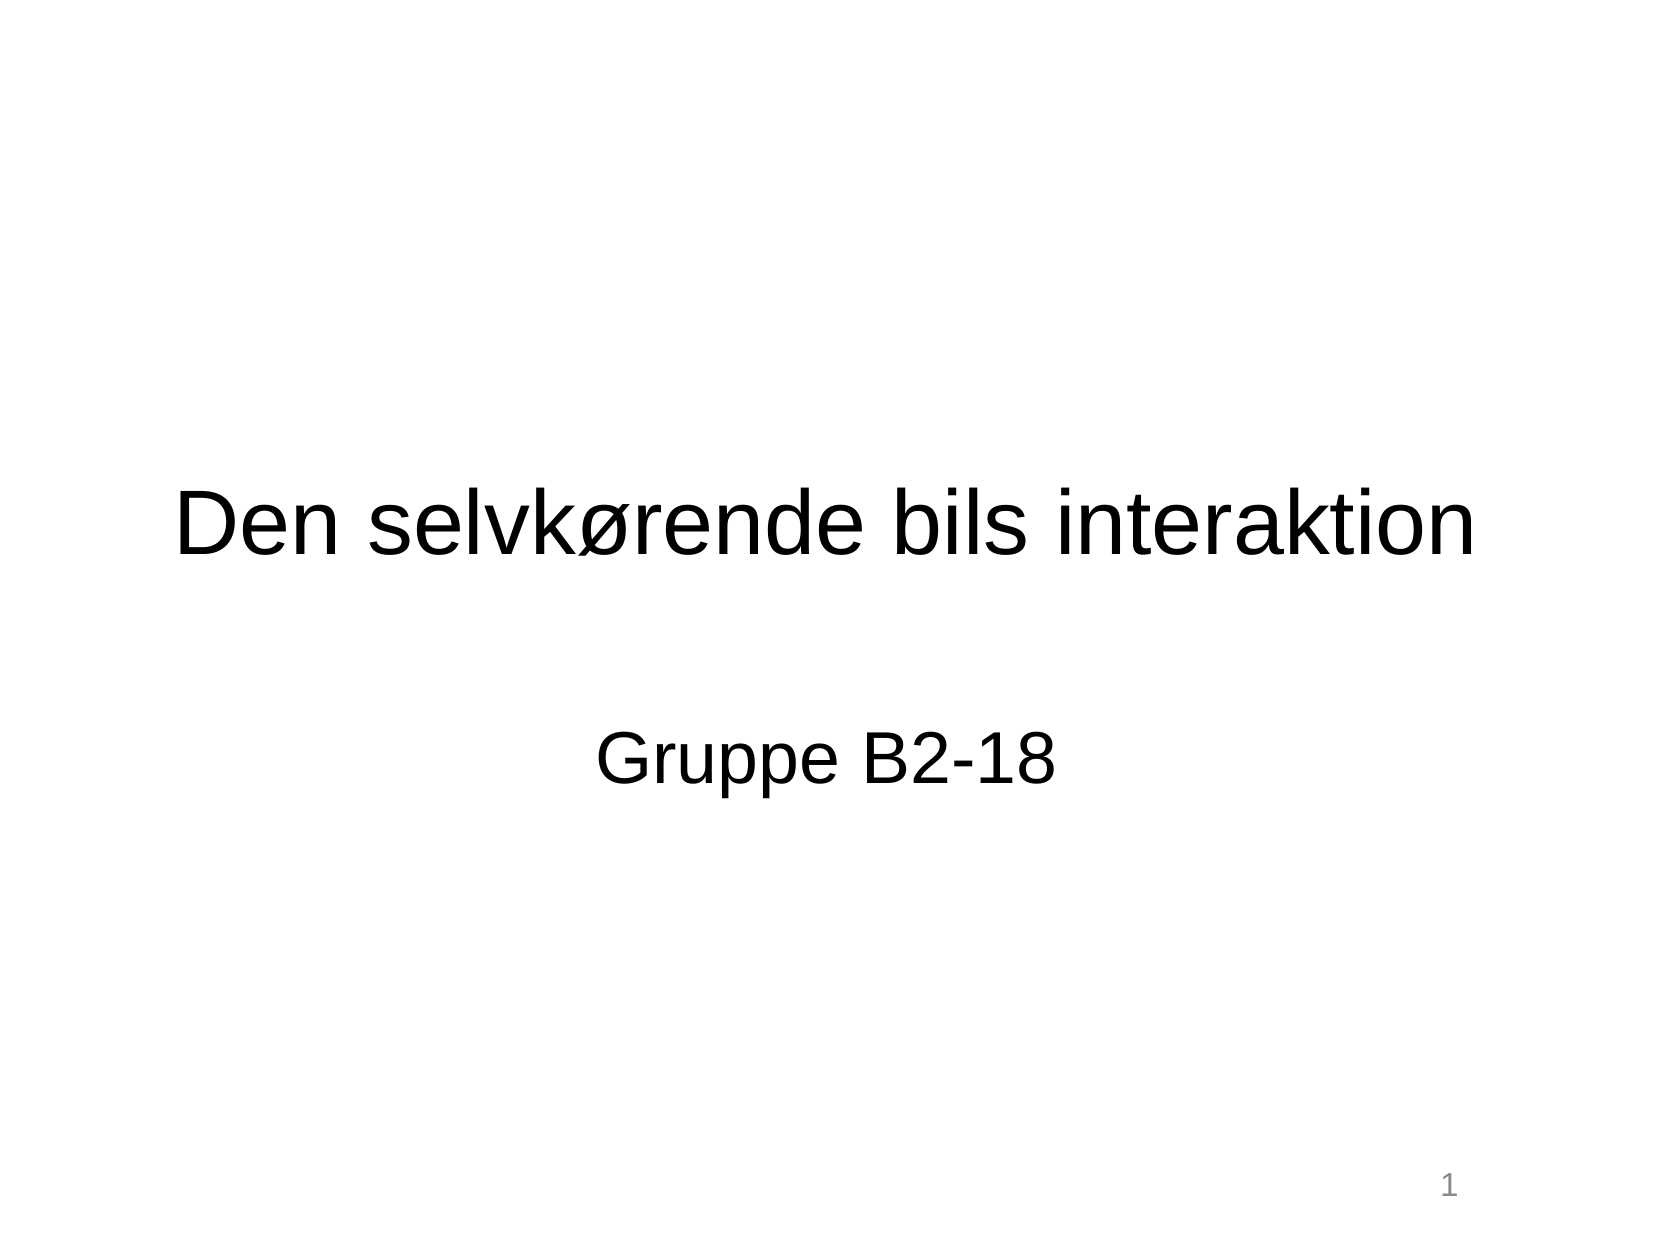

# Den selvkørende bils interaktion
Gruppe B2-18